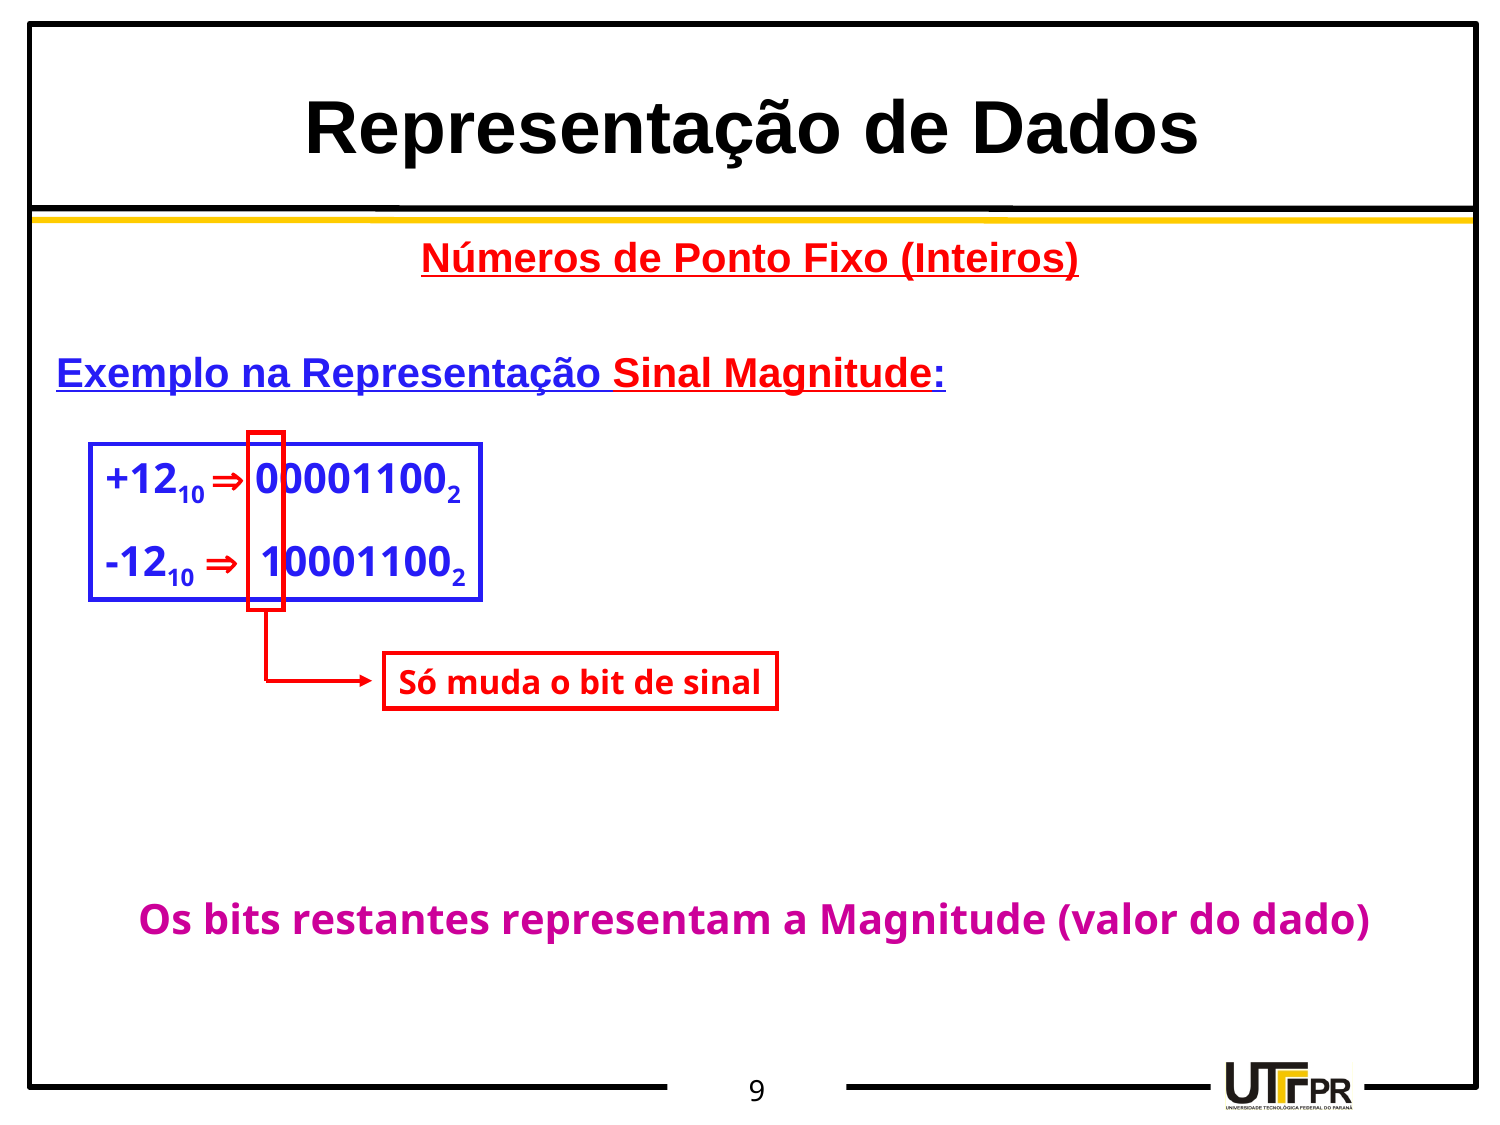

# Representação de Dados
Números de Ponto Fixo (Inteiros)
Exemplo na Representação Sinal Magnitude:
+1210  000011002
-1210  100011002
Só muda o bit de sinal
Os bits restantes representam a Magnitude (valor do dado)